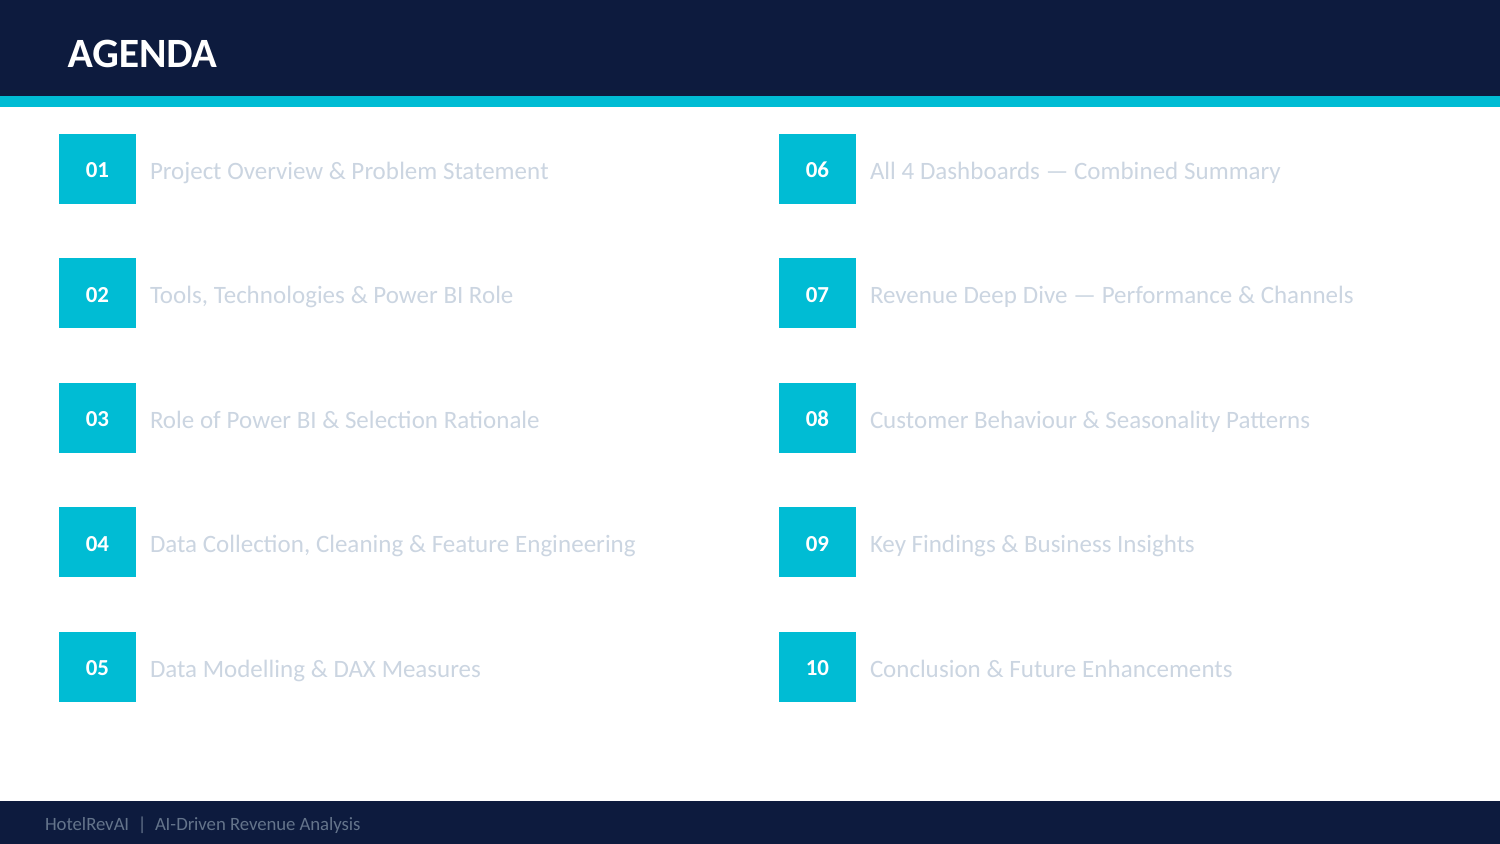

AGENDA
01
06
Project Overview & Problem Statement
All 4 Dashboards — Combined Summary
02
07
Tools, Technologies & Power BI Role
Revenue Deep Dive — Performance & Channels
03
08
Role of Power BI & Selection Rationale
Customer Behaviour & Seasonality Patterns
04
09
Data Collection, Cleaning & Feature Engineering
Key Findings & Business Insights
05
10
Data Modelling & DAX Measures
Conclusion & Future Enhancements
HotelRevAI | AI-Driven Revenue Analysis